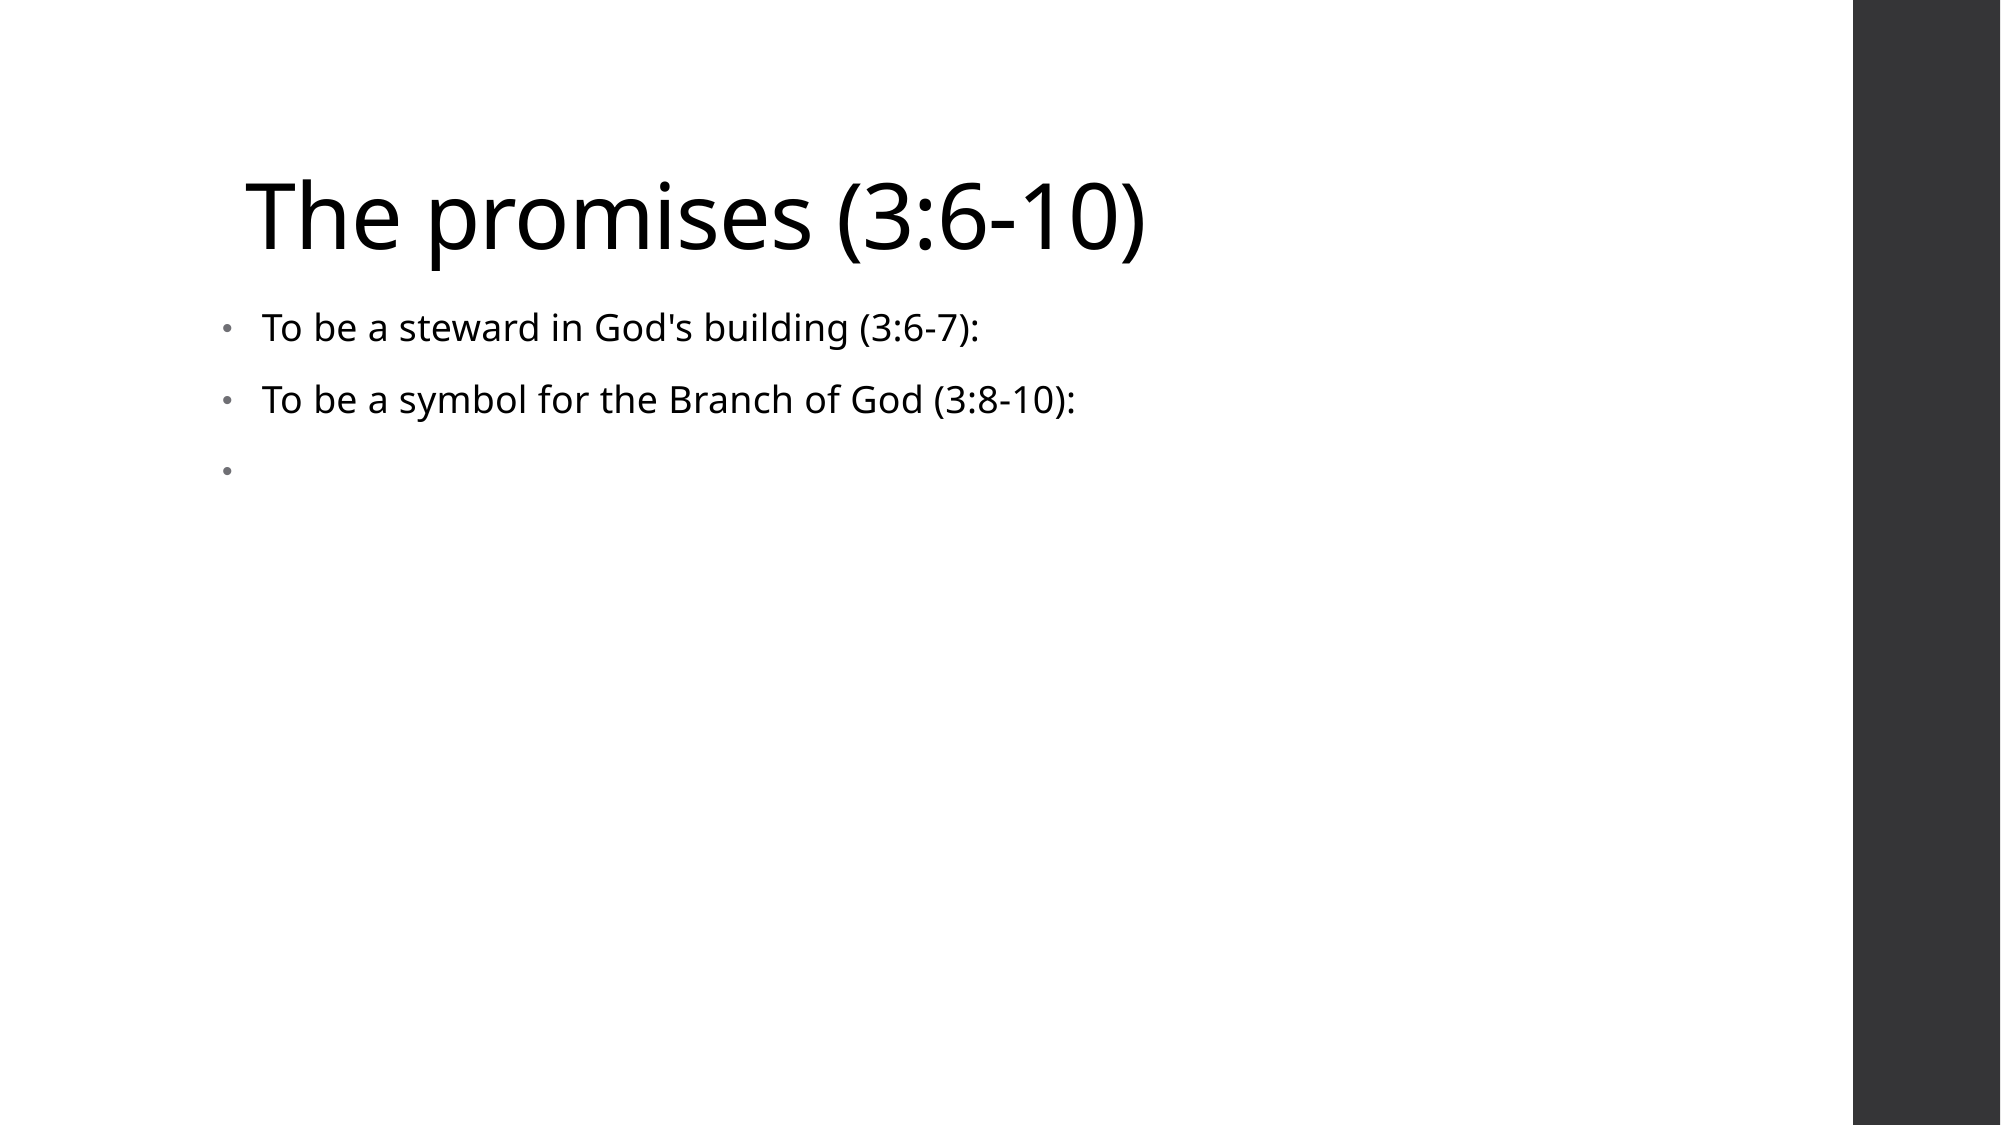

# The promises (3:6-10)
 To be a steward in God's building (3:6-7):
 To be a symbol for the Branch of God (3:8-10):